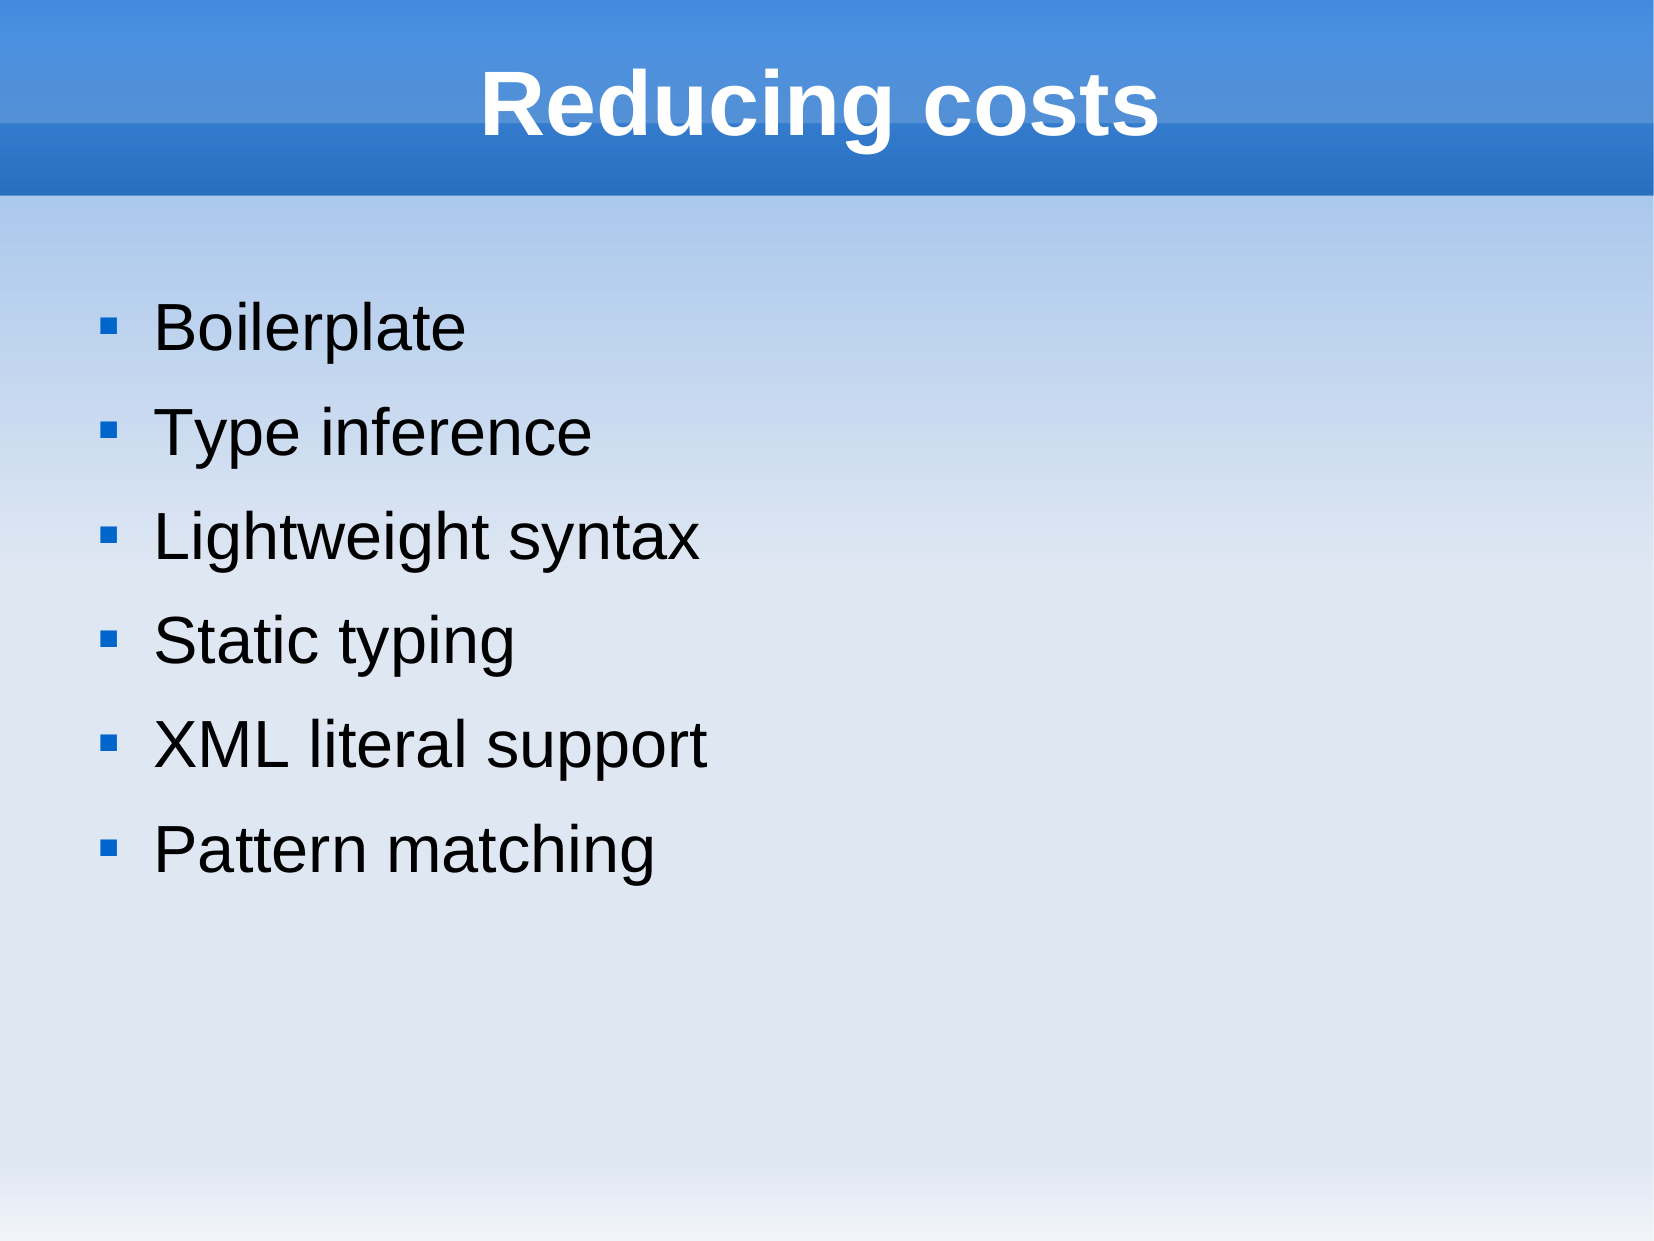

# Reducing costs
Boilerplate
Type inference
Lightweight syntax
Static typing
XML literal support
Pattern matching